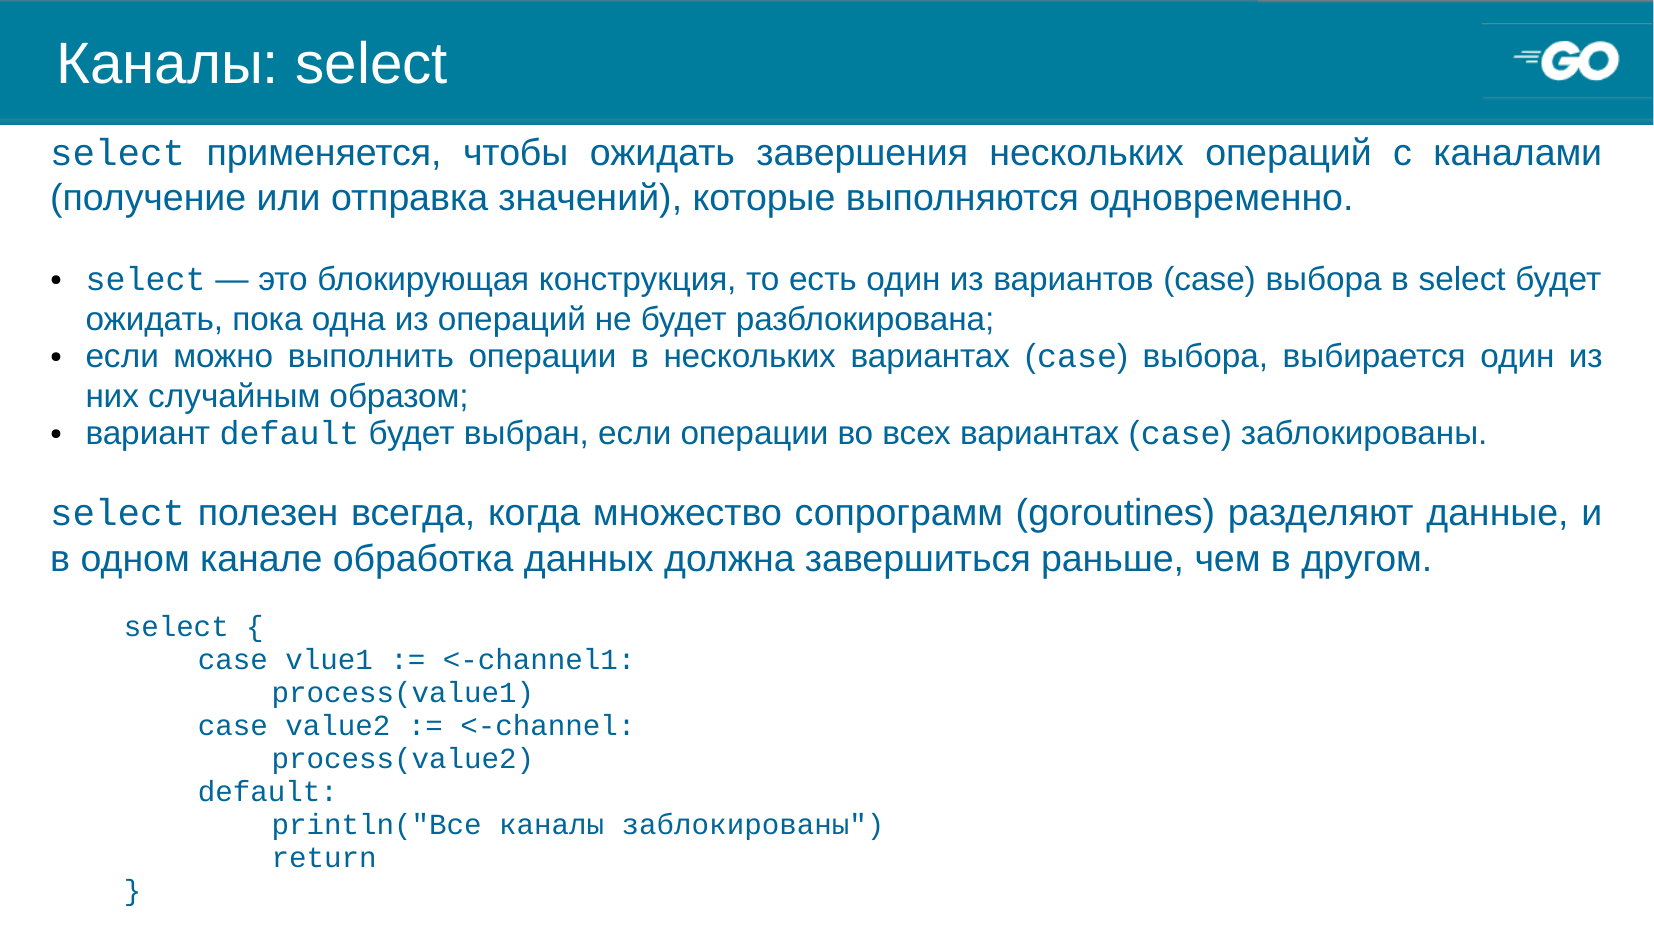

Каналы: select
select применяется, чтобы ожидать завершения нескольких операций с каналами (получение или отправка значений), которые выполняются одновременно.
select — это блокирующая конструкция, то есть один из вариантов (case) выбора в select будет ожидать, пока одна из операций не будет разблокирована;
если можно выполнить операции в нескольких вариантах (case) выбора, выбирается один из них случайным образом;
вариант default будет выбран, если операции во всех вариантах (case) заблокированы.
select полезен всегда, когда множество сопрограмм (goroutines) разделяют данные, и в одном канале обработка данных должна завершиться раньше, чем в другом.
	select {
		case vlue1 := <-channel1:
			process(value1)
		case value2 := <-channel:
			process(value2)
		default:
			println("Все каналы заблокированы")
			return
	}